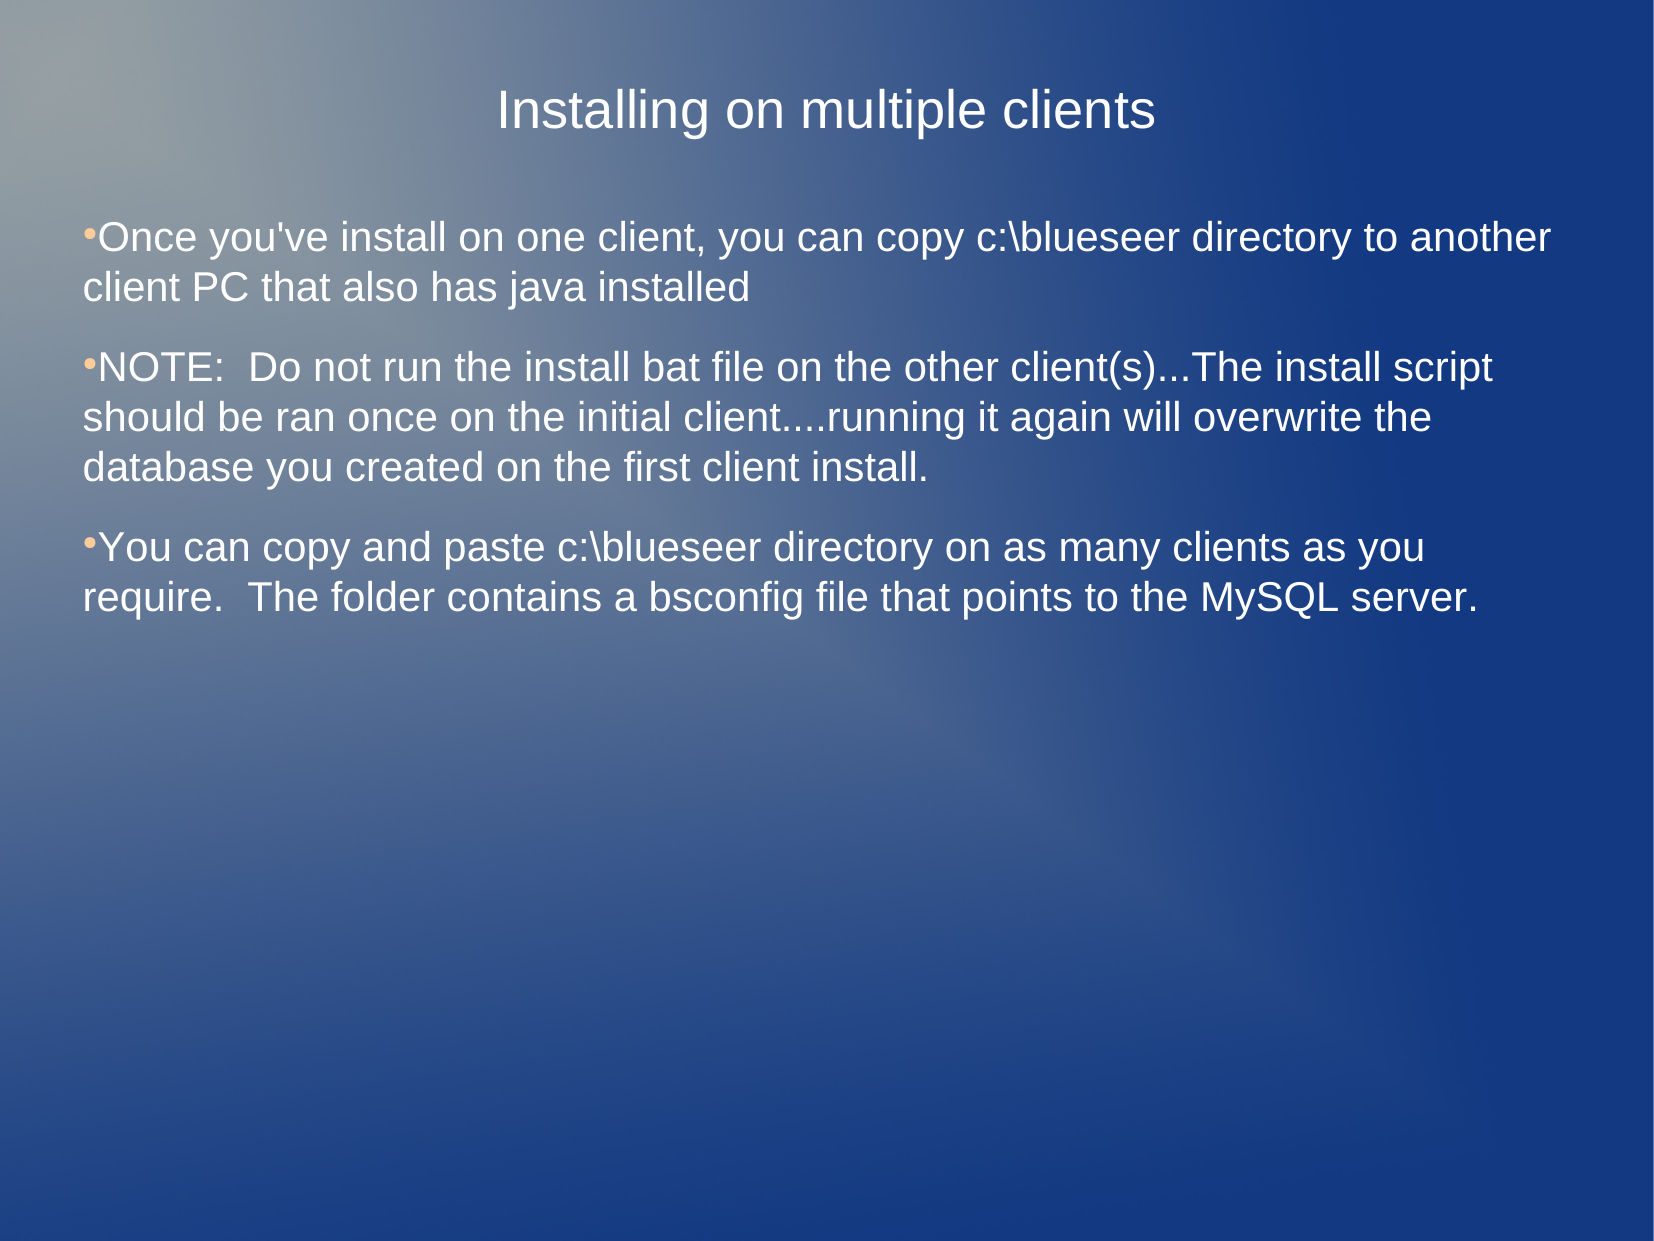

# Installing on multiple clients
Once you've install on one client, you can copy c:\blueseer directory to another client PC that also has java installed
NOTE: Do not run the install bat file on the other client(s)...The install script should be ran once on the initial client....running it again will overwrite the database you created on the first client install.
You can copy and paste c:\blueseer directory on as many clients as you require. The folder contains a bsconfig file that points to the MySQL server.